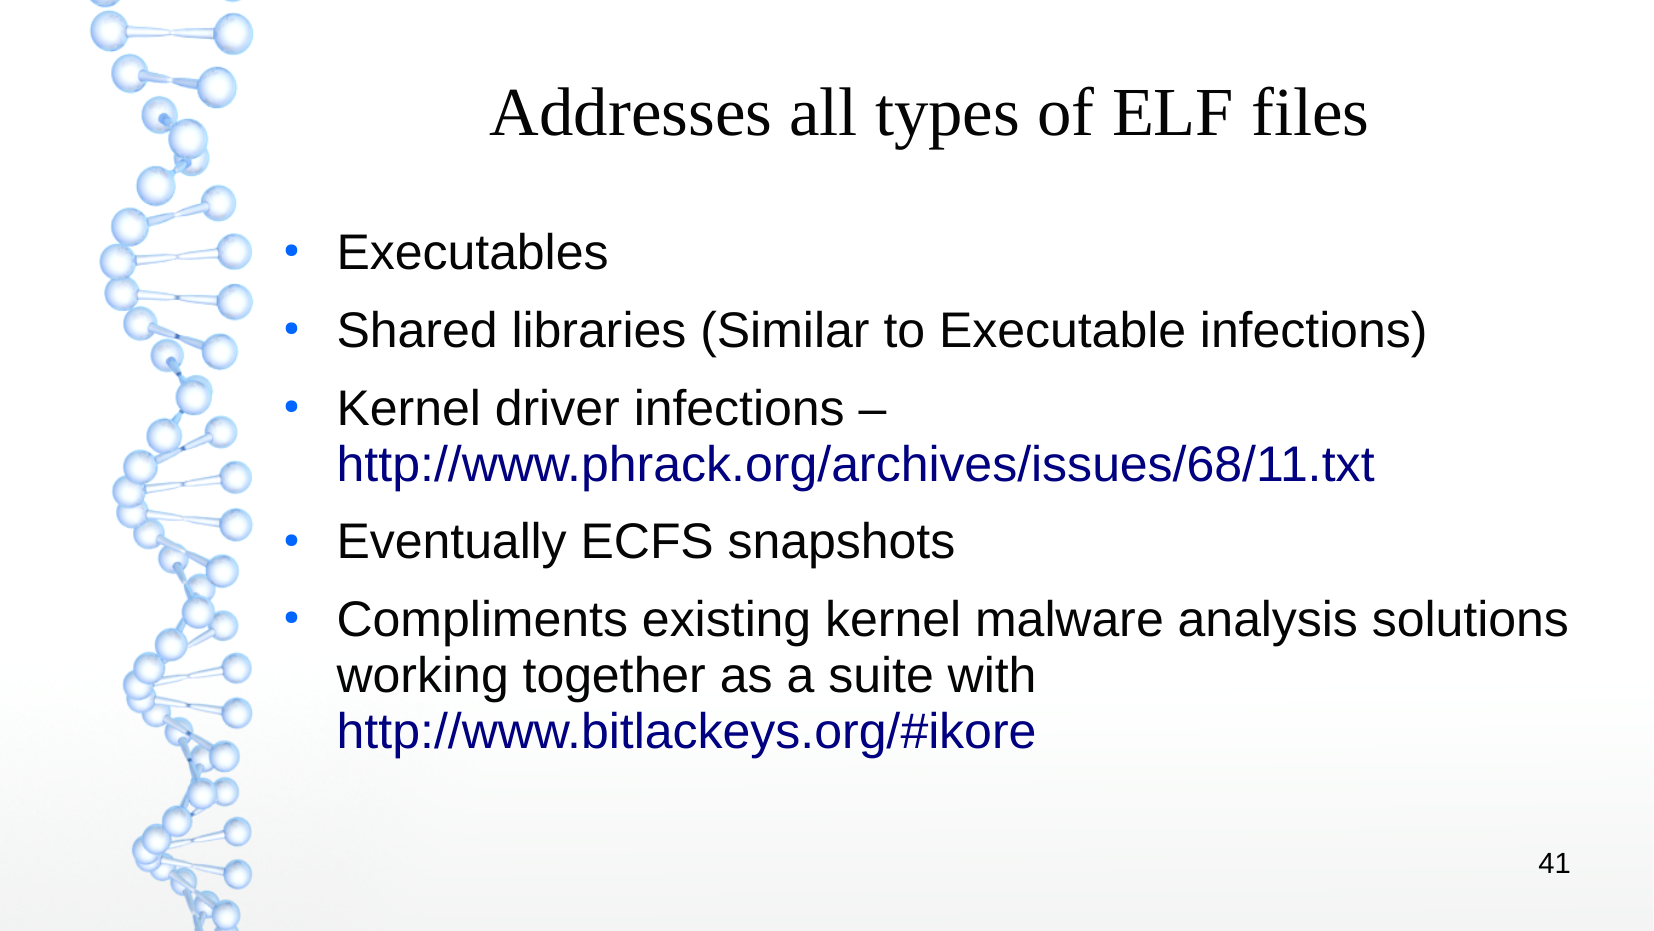

# Addresses all types of ELF files
Executables
Shared libraries (Similar to Executable infections)
Kernel driver infections – http://www.phrack.org/archives/issues/68/11.txt
Eventually ECFS snapshots
Compliments existing kernel malware analysis solutions working together as a suite with http://www.bitlackeys.org/#ikore
41